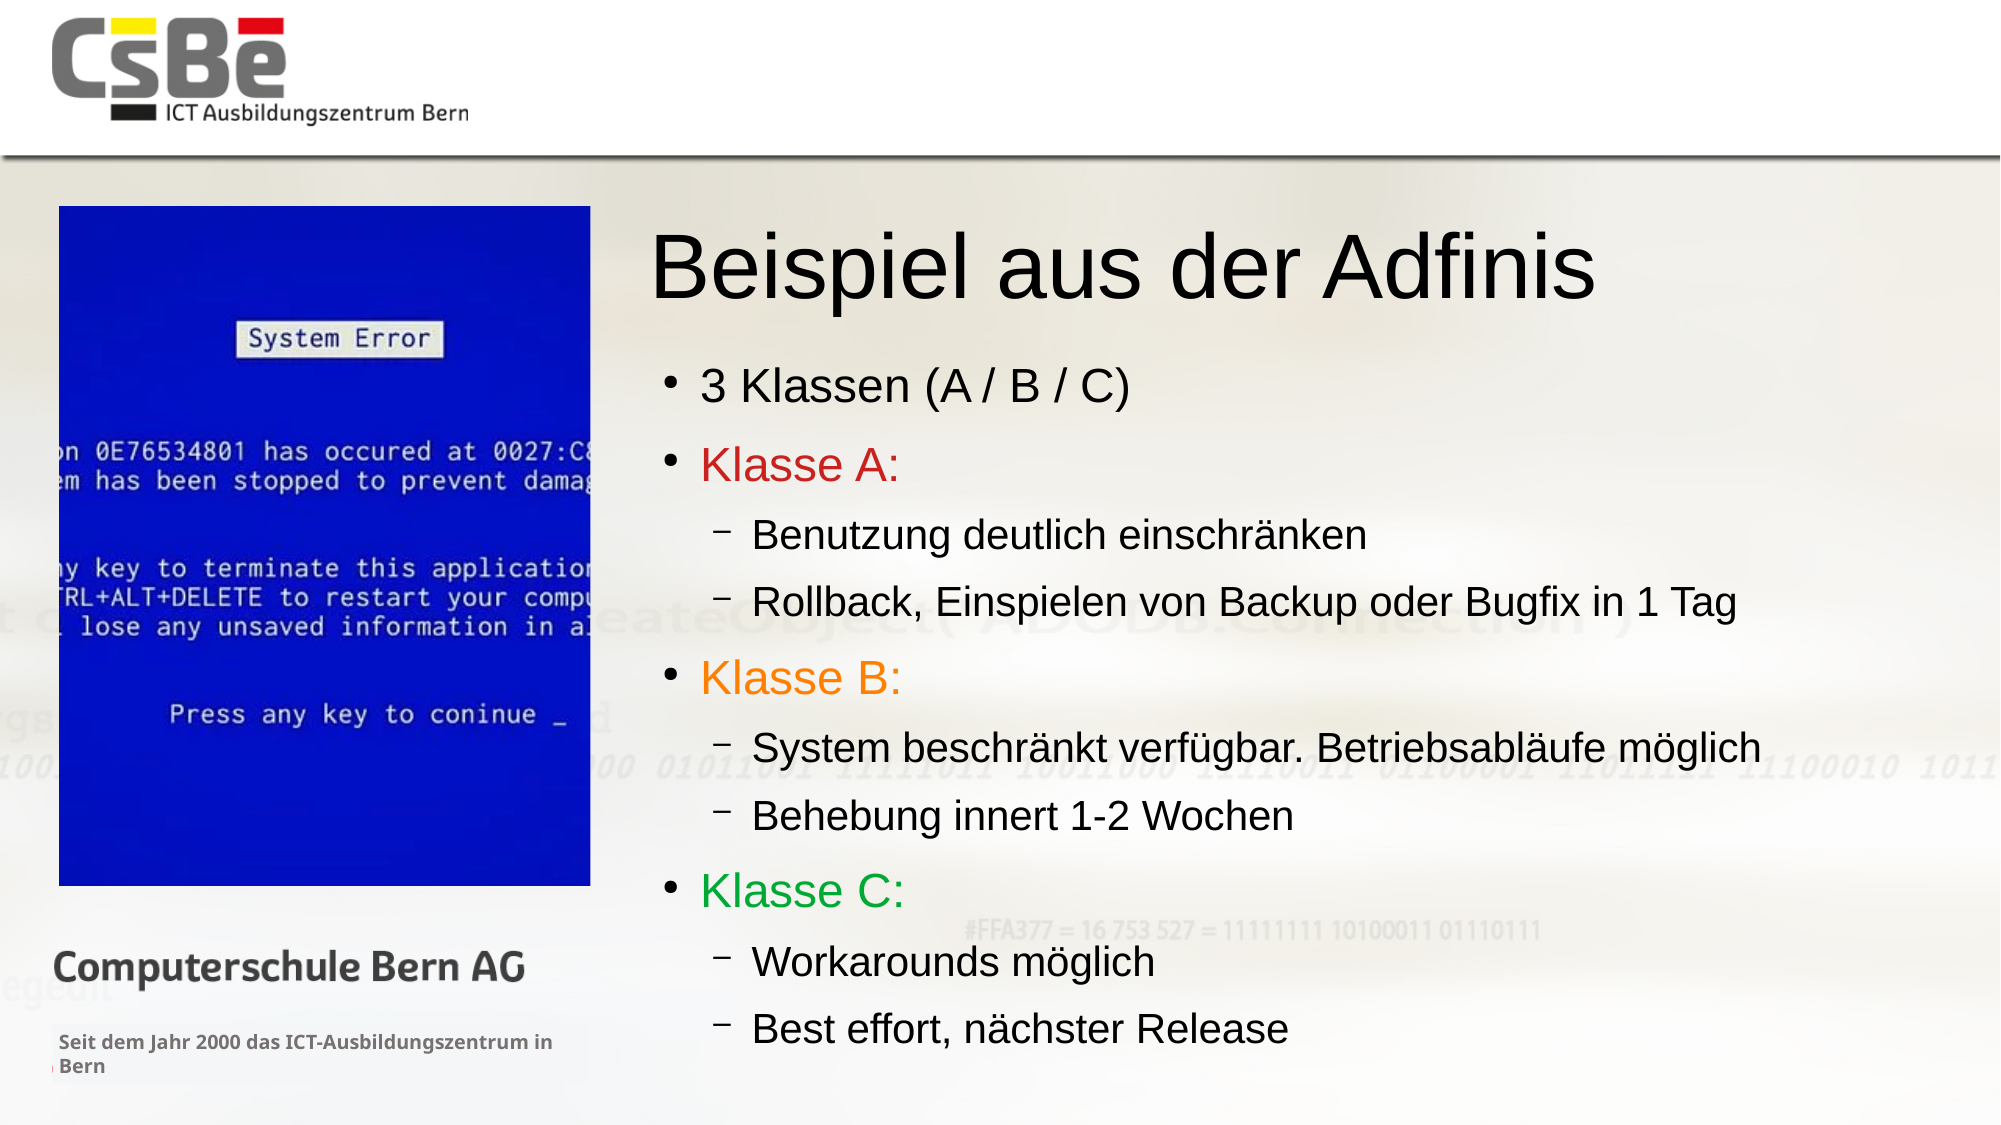

Beispiel aus der Adfinis
# 3 Klassen (A / B / C)
Klasse A:
Benutzung deutlich einschränken
Rollback, Einspielen von Backup oder Bugfix in 1 Tag
Klasse B:
System beschränkt verfügbar. Betriebsabläufe möglich
Behebung innert 1-2 Wochen
Klasse C:
Workarounds möglich
Best effort, nächster Release